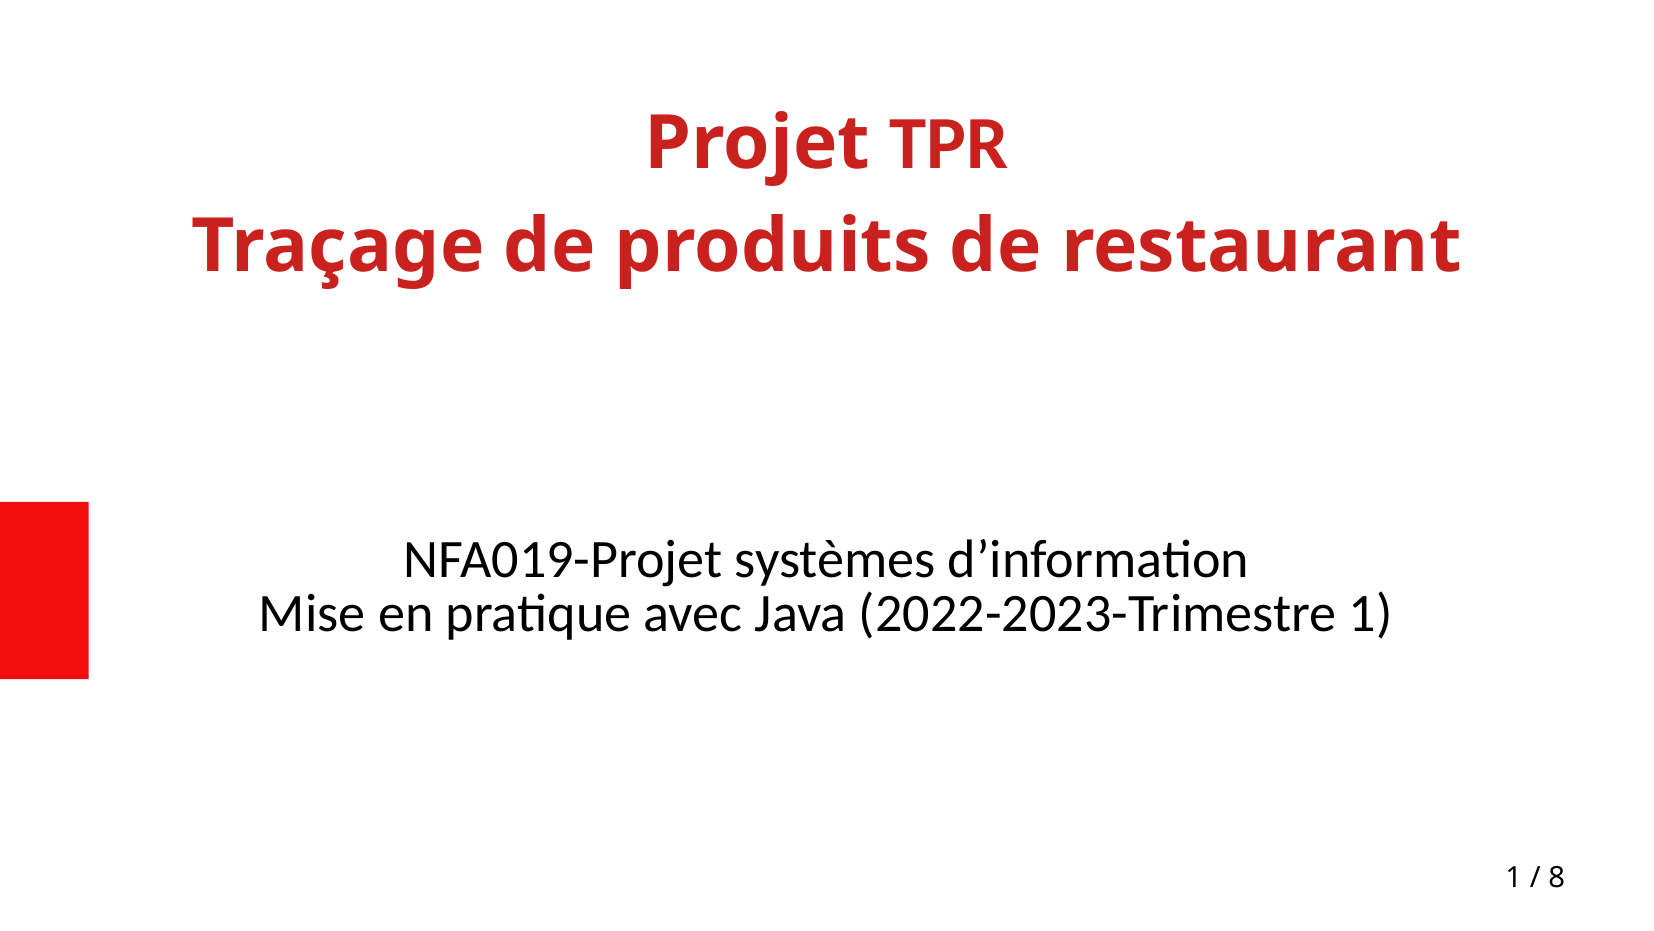

# Projet TPR Traçage de produits de restaurant
NFA019-Projet systèmes d’information
Mise en pratique avec Java (2022-2023-Trimestre 1)
1